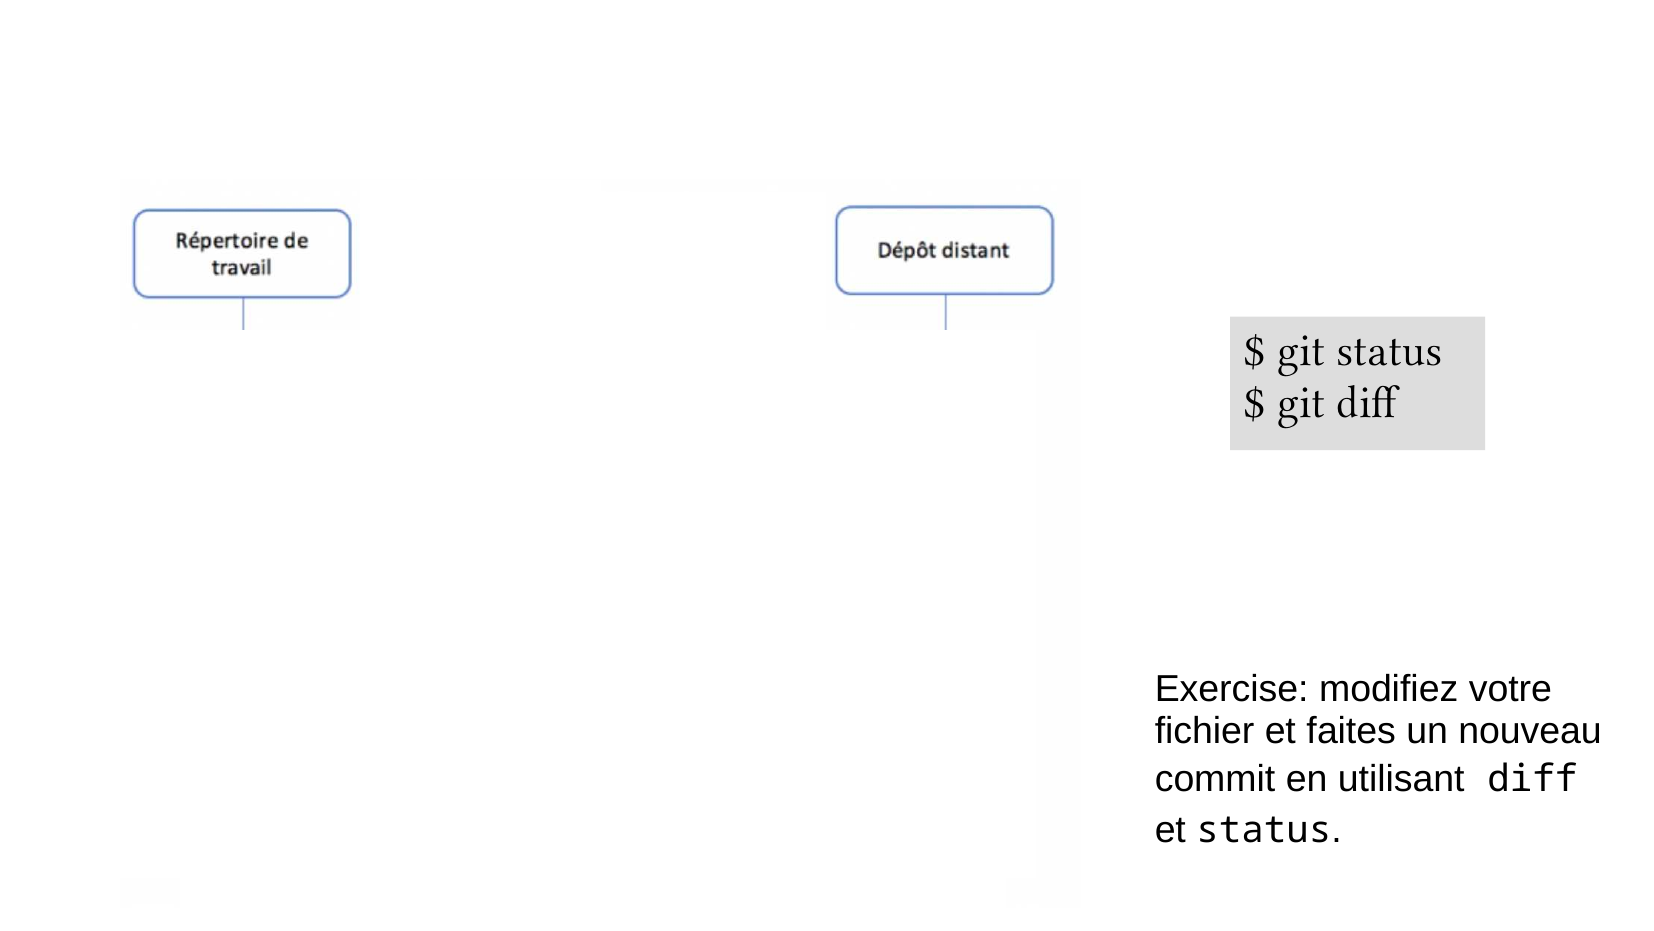

#
$ git status
$ git diff
Exercise: modifiez votre fichier et faites un nouveau commit en utilisant diff et status.
User: ephec-ephec
Pass: lepheccestchouette